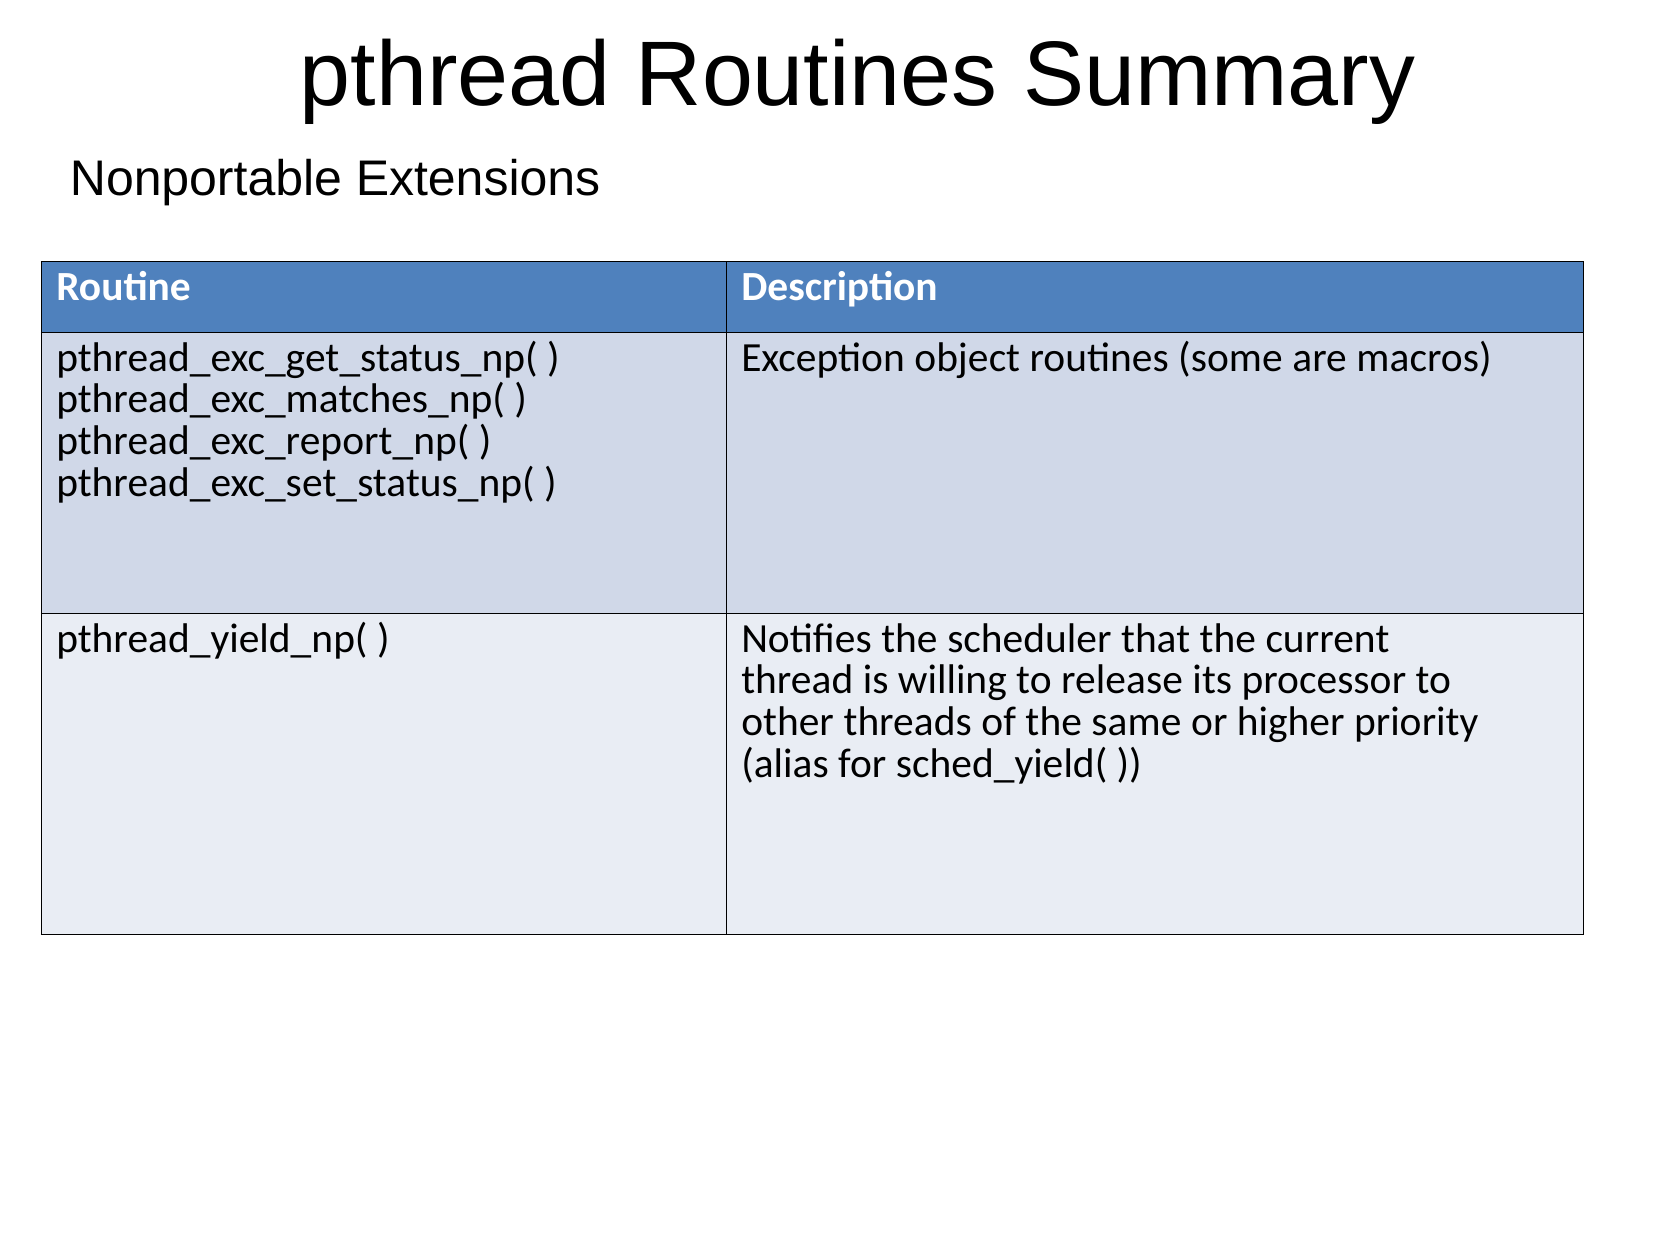

# pthread Routines Summary
Nonportable Extensions
| Routine | Description |
| --- | --- |
| pthread\_exc\_get\_status\_np( ) pthread\_exc\_matches\_np( ) pthread\_exc\_report\_np( ) pthread\_exc\_set\_status\_np( ) | Exception object routines (some are macros) |
| pthread\_yield\_np( ) | Notifies the scheduler that the current thread is willing to release its processor to other threads of the same or higher priority (alias for sched\_yield( )) |